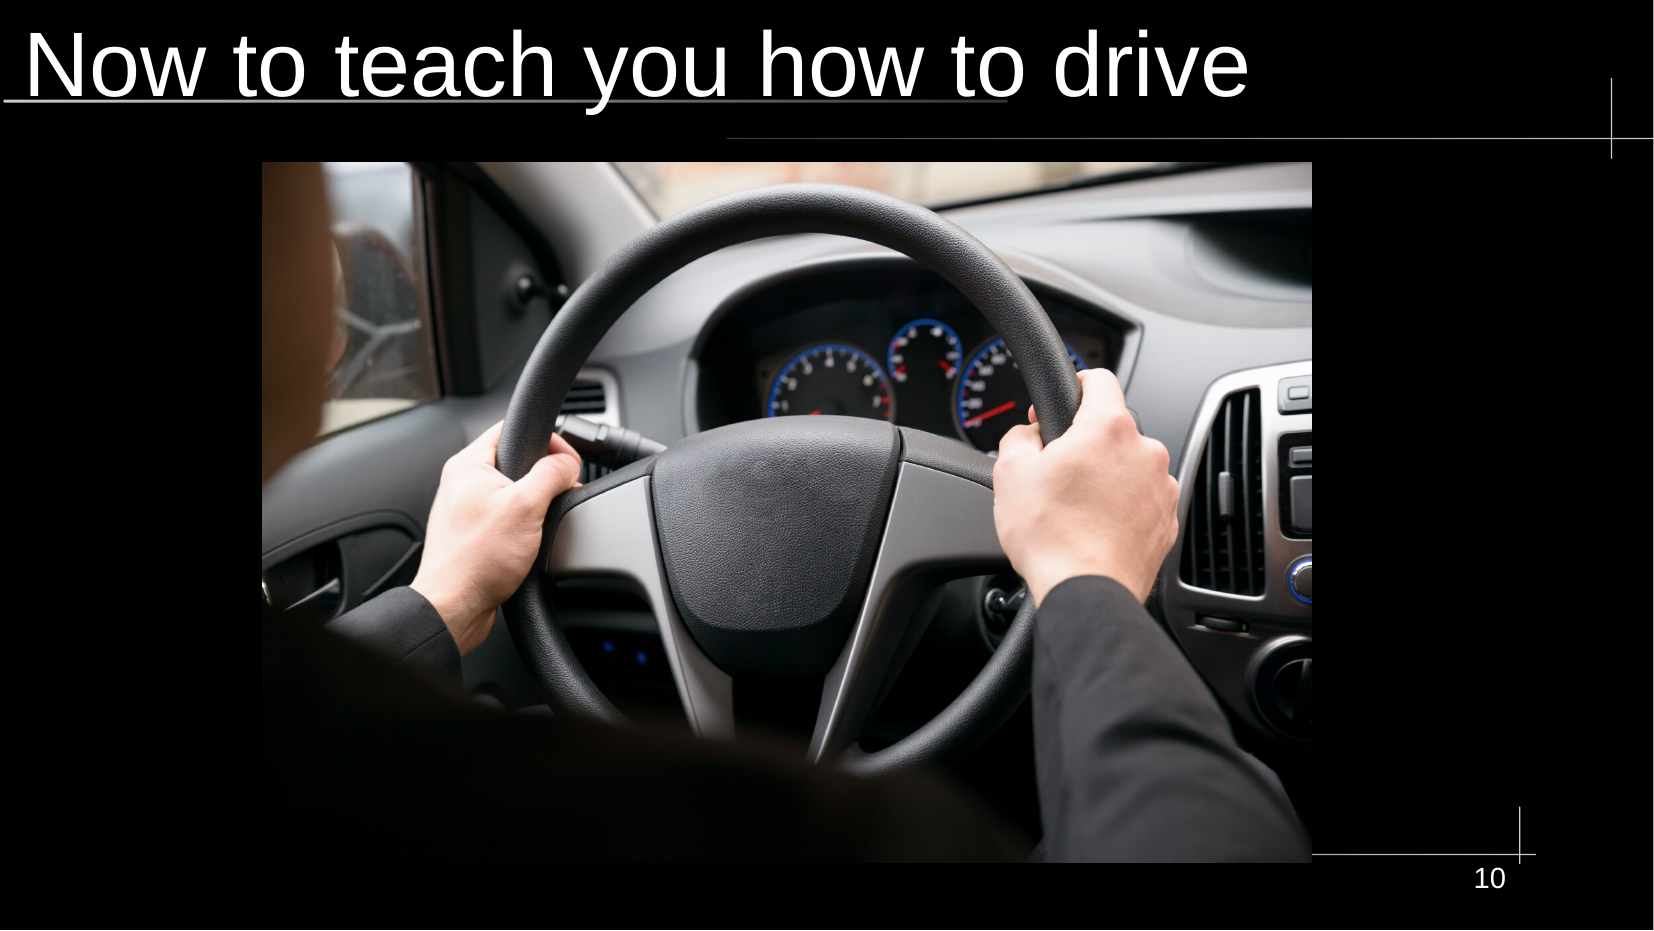

# Now to teach you how to drive
10